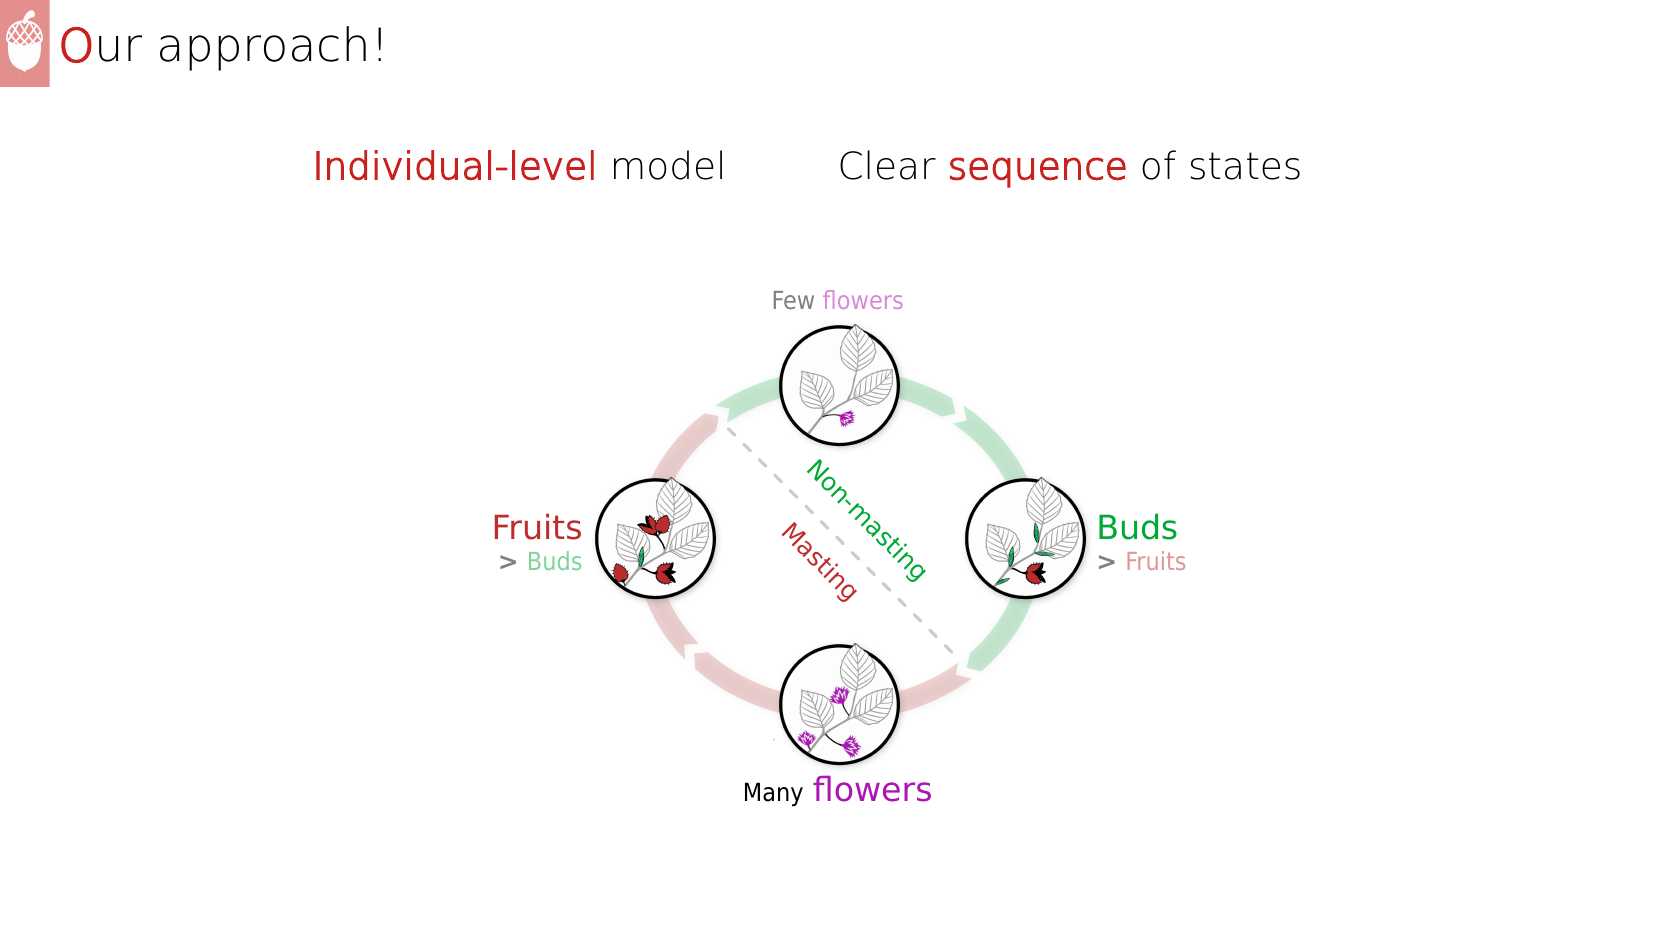

Our approach!
Individual-level model
Clear sequence of states
Few flowers
Non-masting
Fruits
> Buds
Buds
> Fruits
Masting
Many flowers